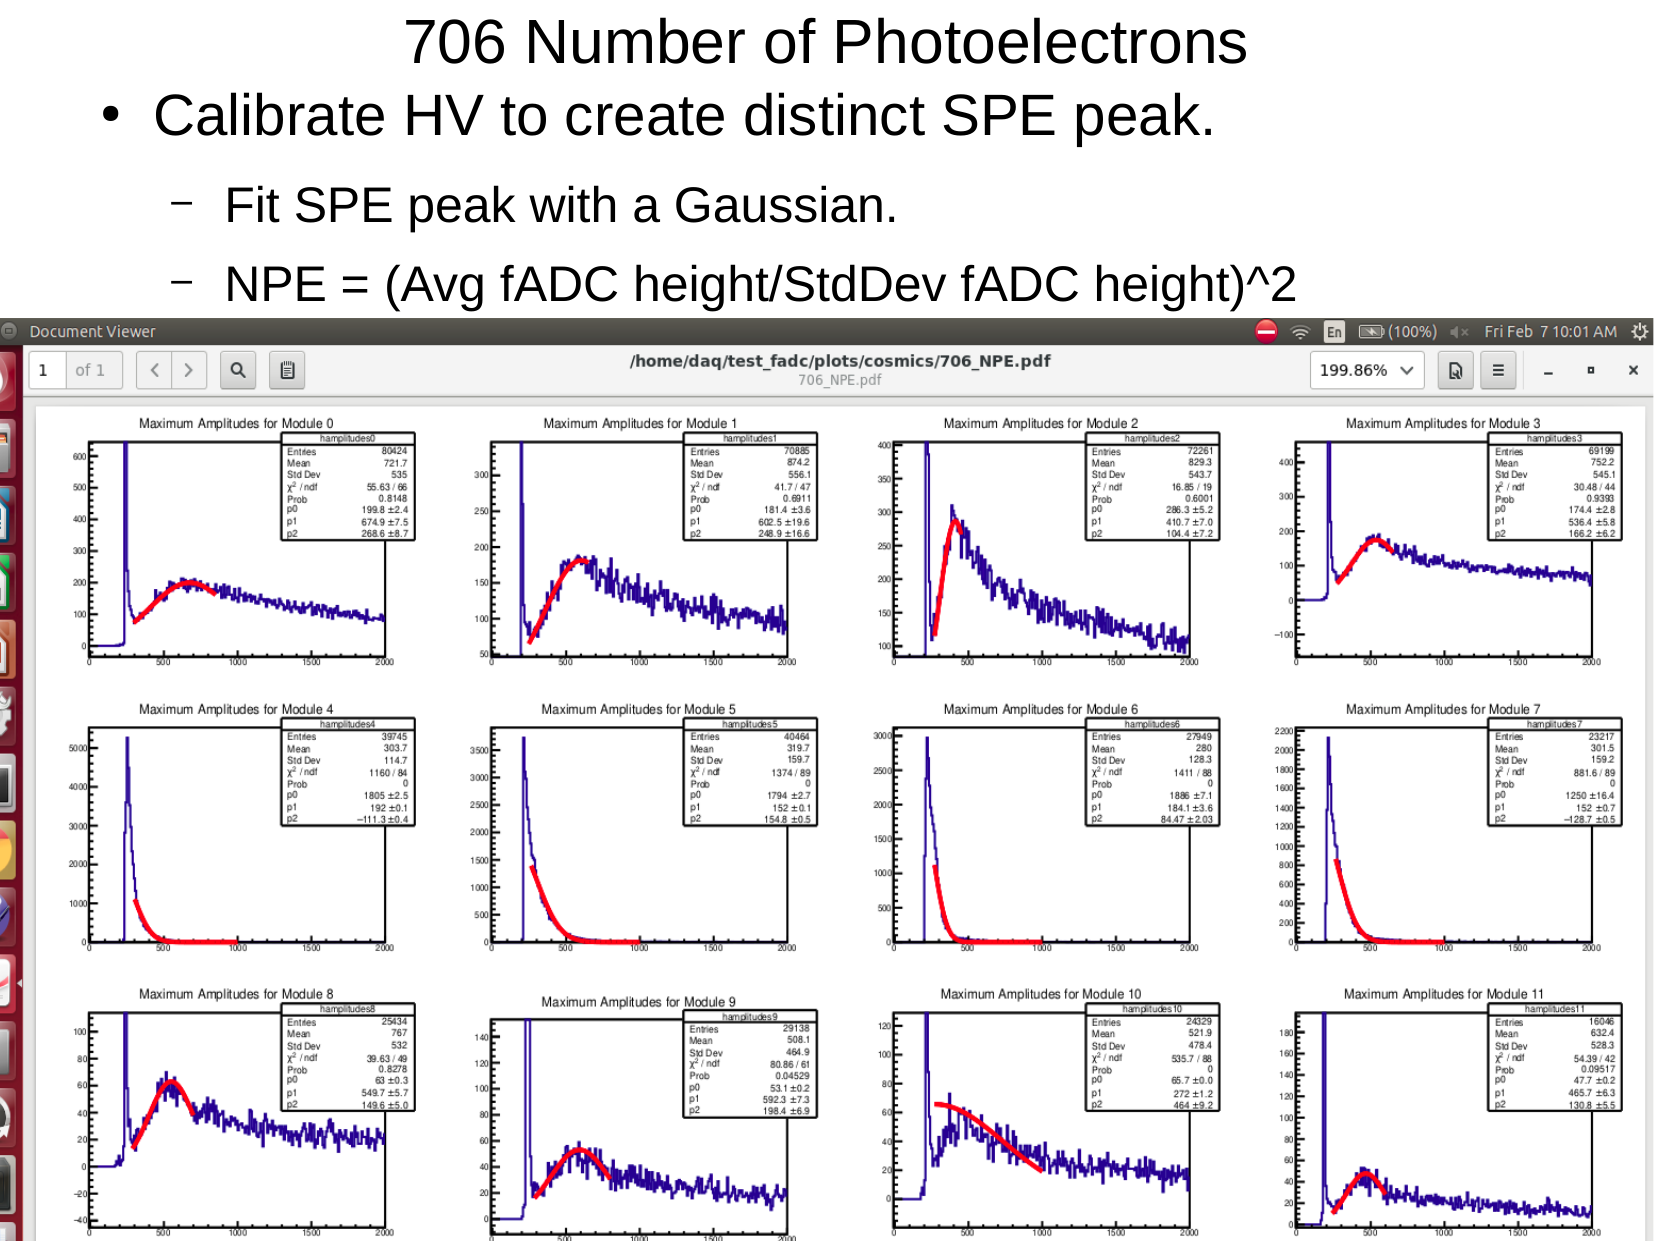

# 706 Number of Photoelectrons
Calibrate HV to create distinct SPE peak.
Fit SPE peak with a Gaussian.
NPE = (Avg fADC height/StdDev fADC height)^2